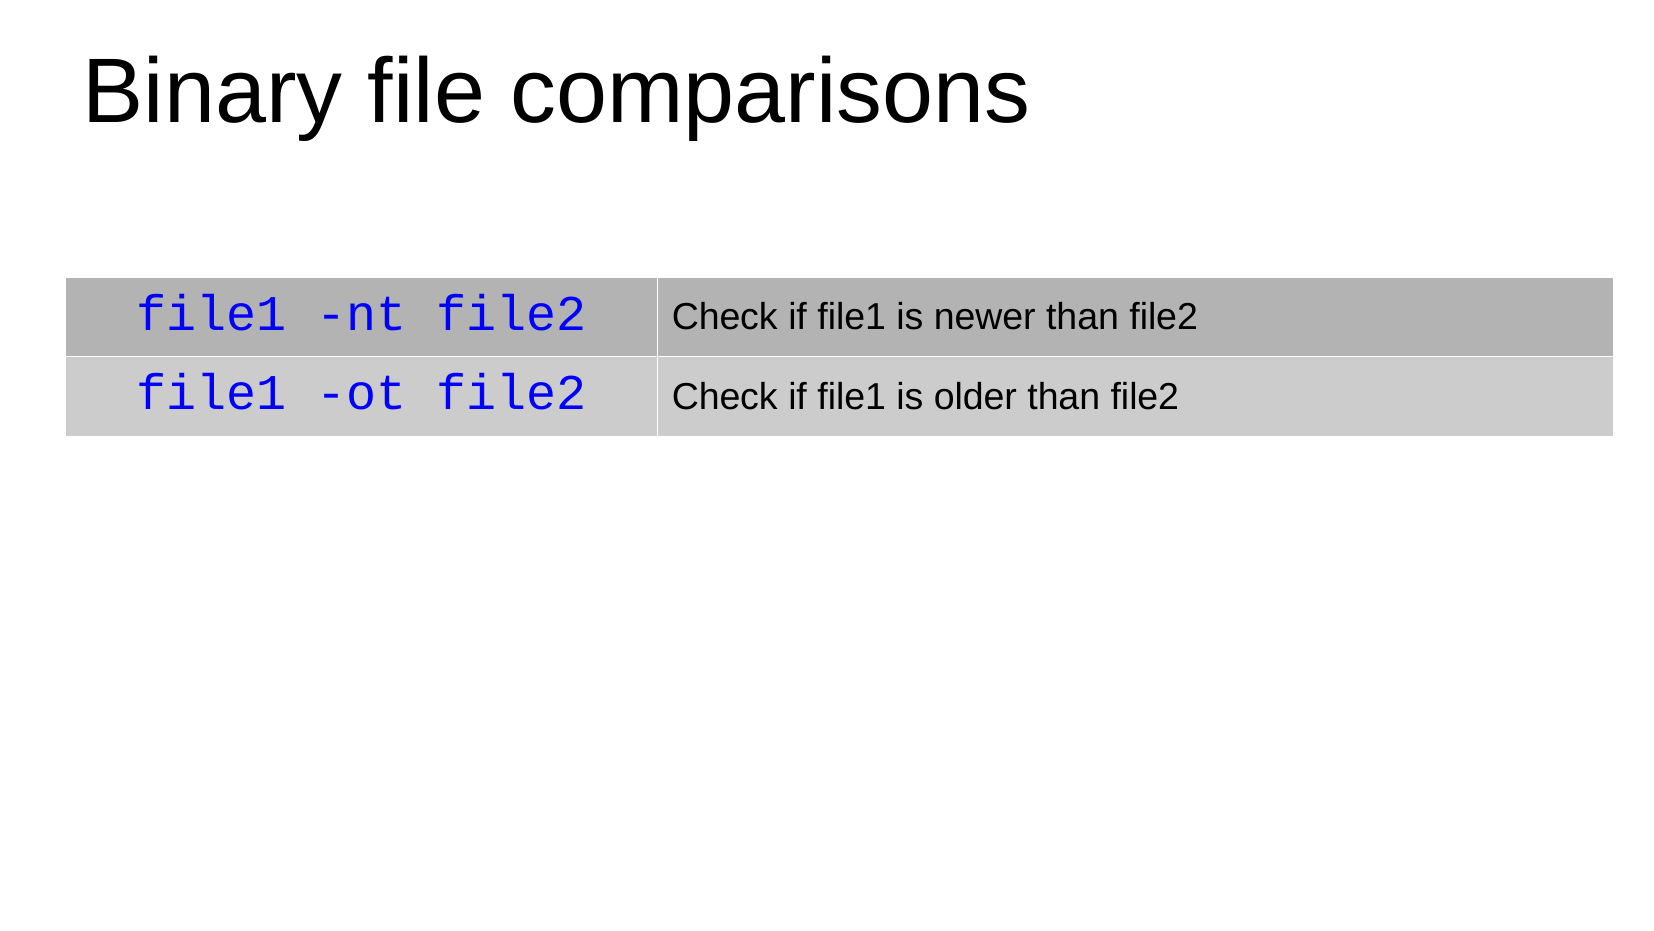

# Binary file comparisons
| file1 -nt file2 | Check if file1 is newer than file2 |
| --- | --- |
| file1 -ot file2 | Check if file1 is older than file2 |